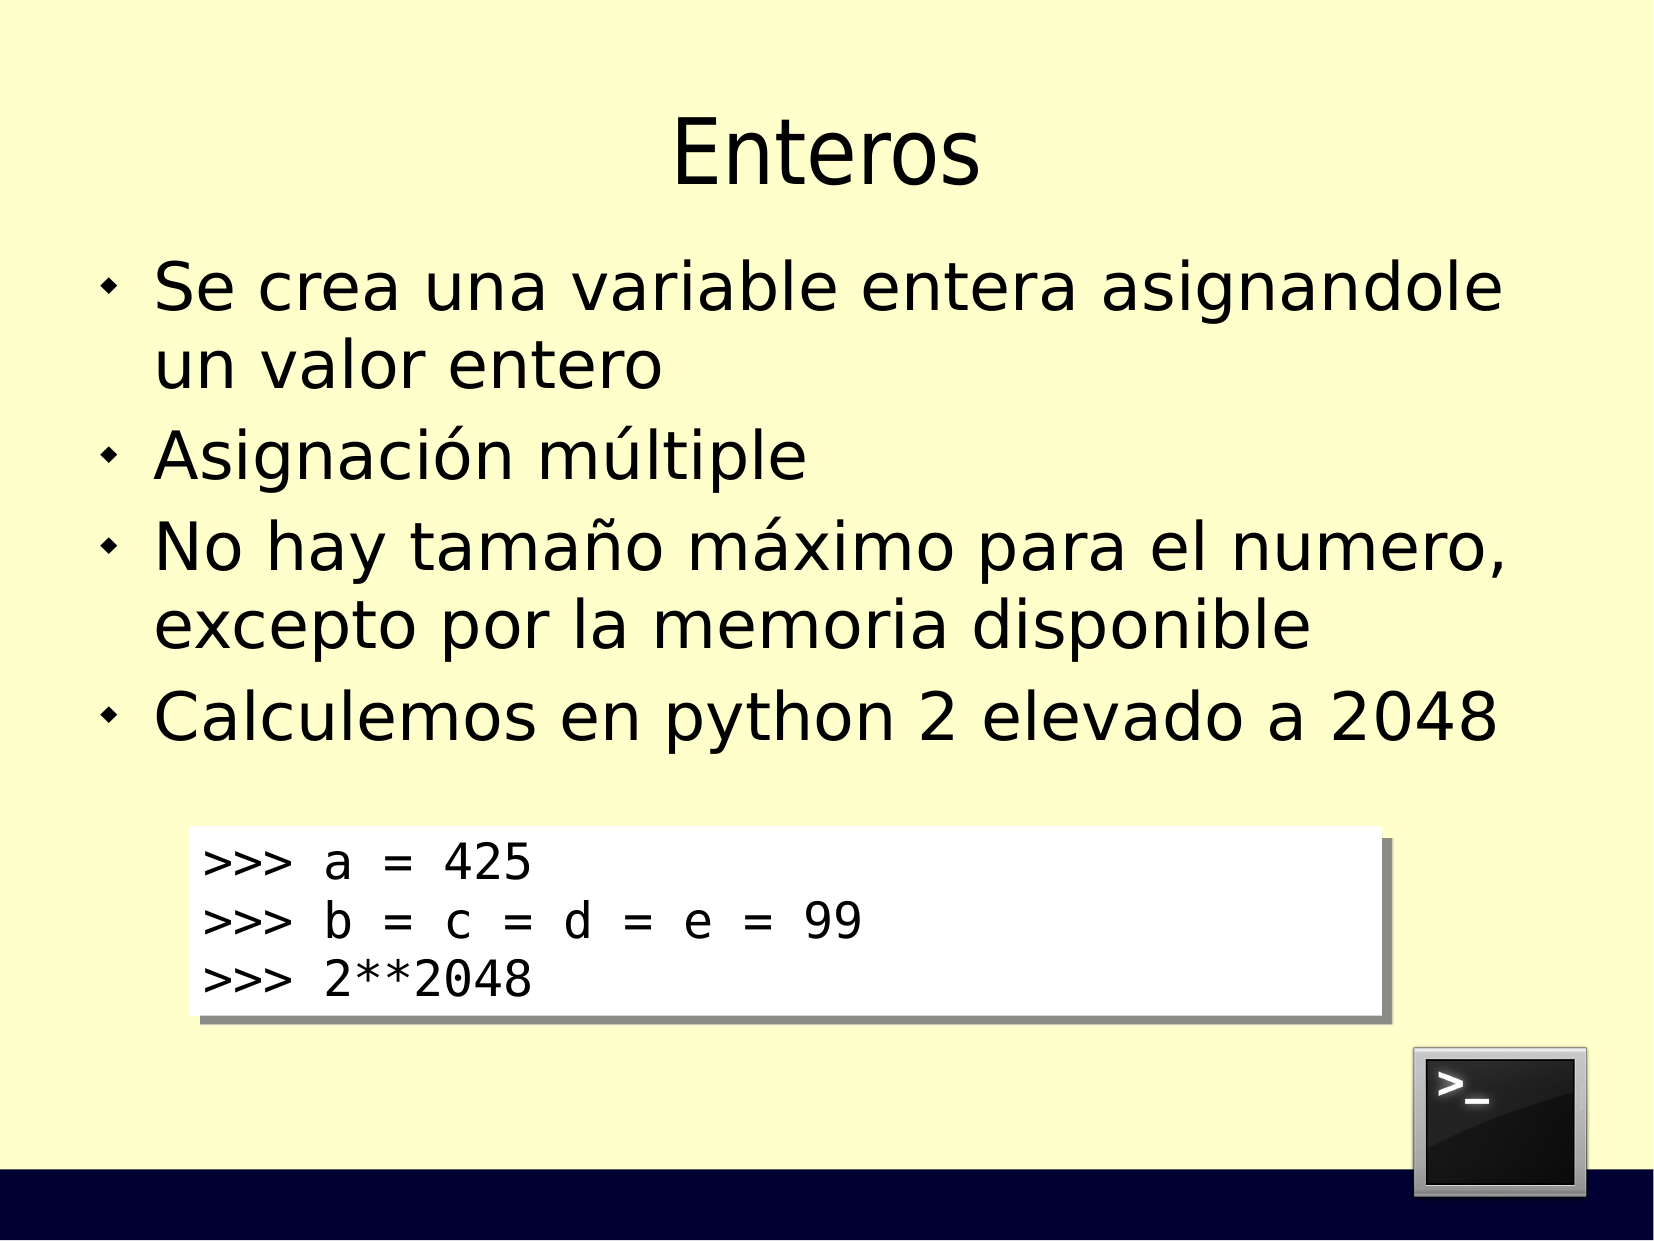

# Enteros
Se crea una variable entera asignandole un valor entero
Asignación múltiple
No hay tamaño máximo para el numero, excepto por la memoria disponible
Calculemos en python 2 elevado a 2048
>>> a = 425
>>> b = c = d = e = 99
>>> 2**2048